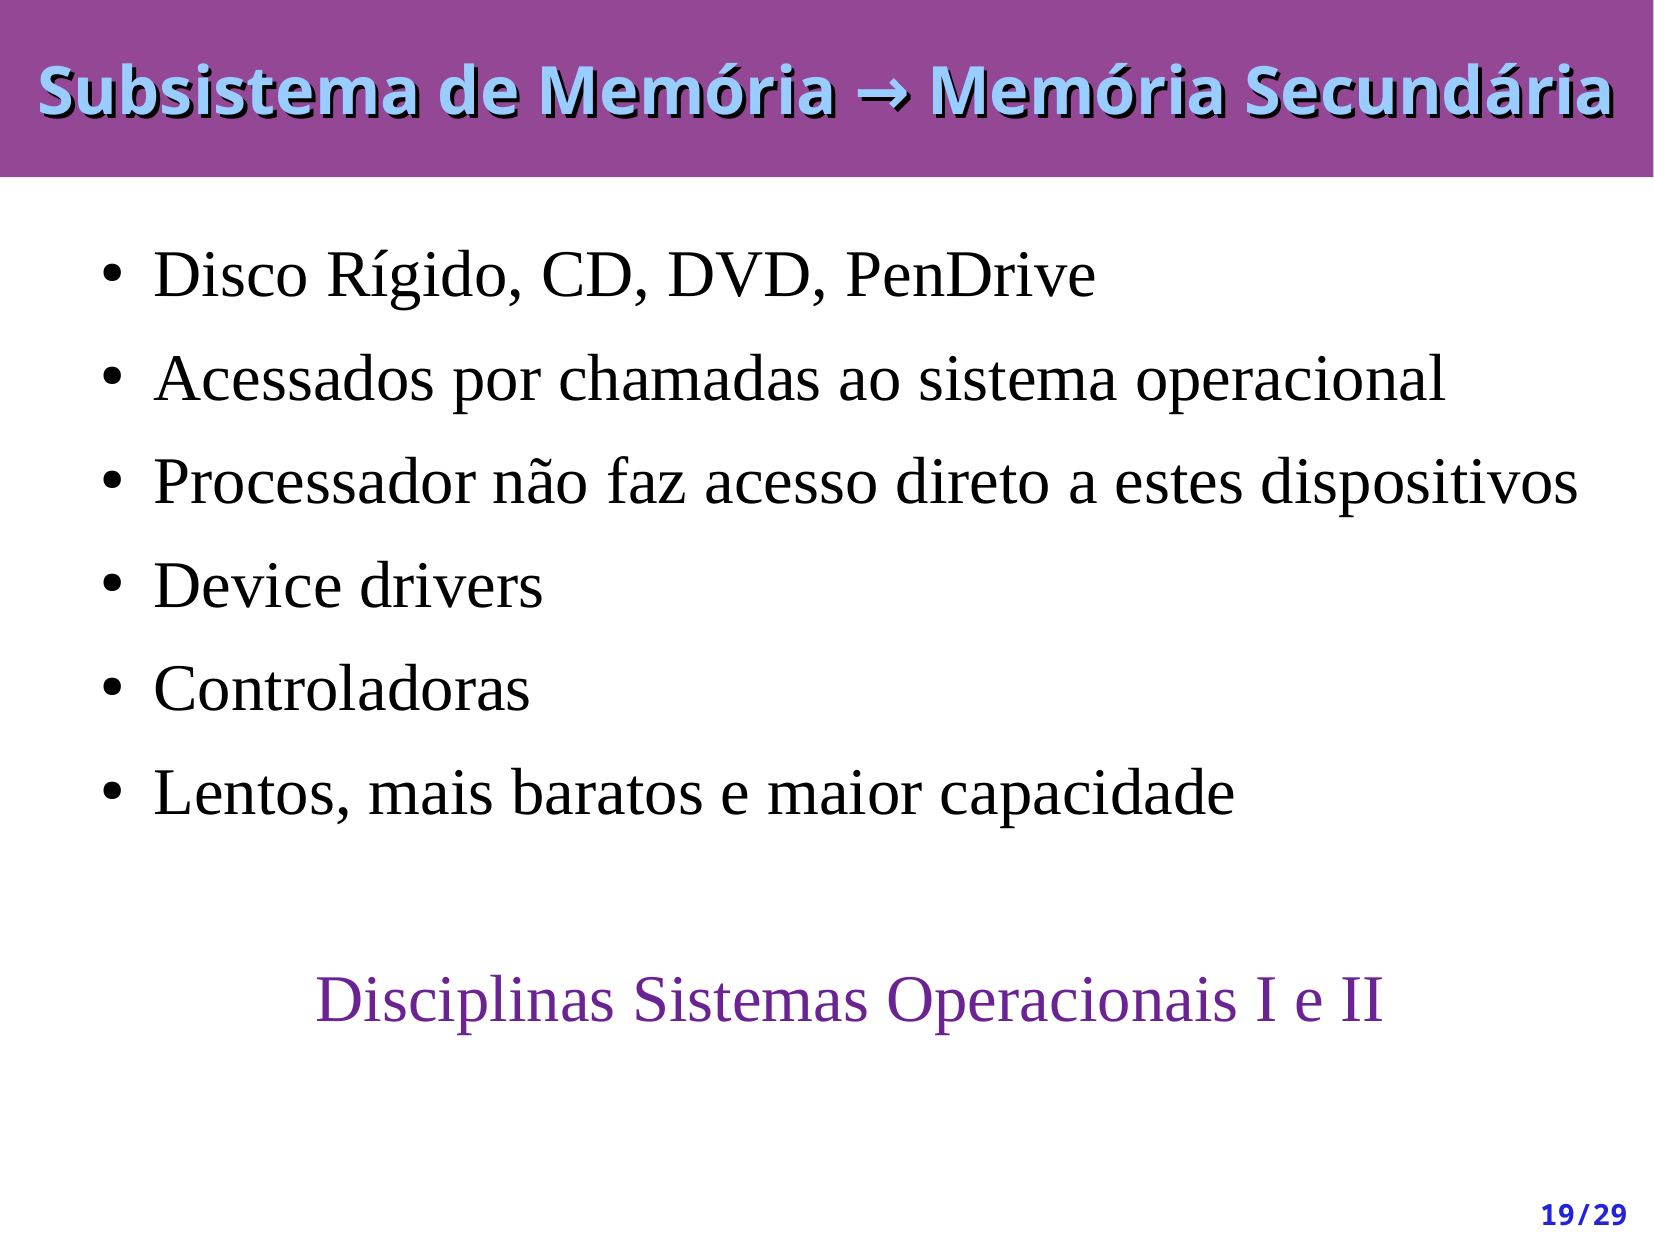

# Subsistema de Memória → Memória Secundária
Disco Rígido, CD, DVD, PenDrive
Acessados por chamadas ao sistema operacional
Processador não faz acesso direto a estes dispositivos
Device drivers
Controladoras
Lentos, mais baratos e maior capacidade
Disciplinas Sistemas Operacionais I e II
19